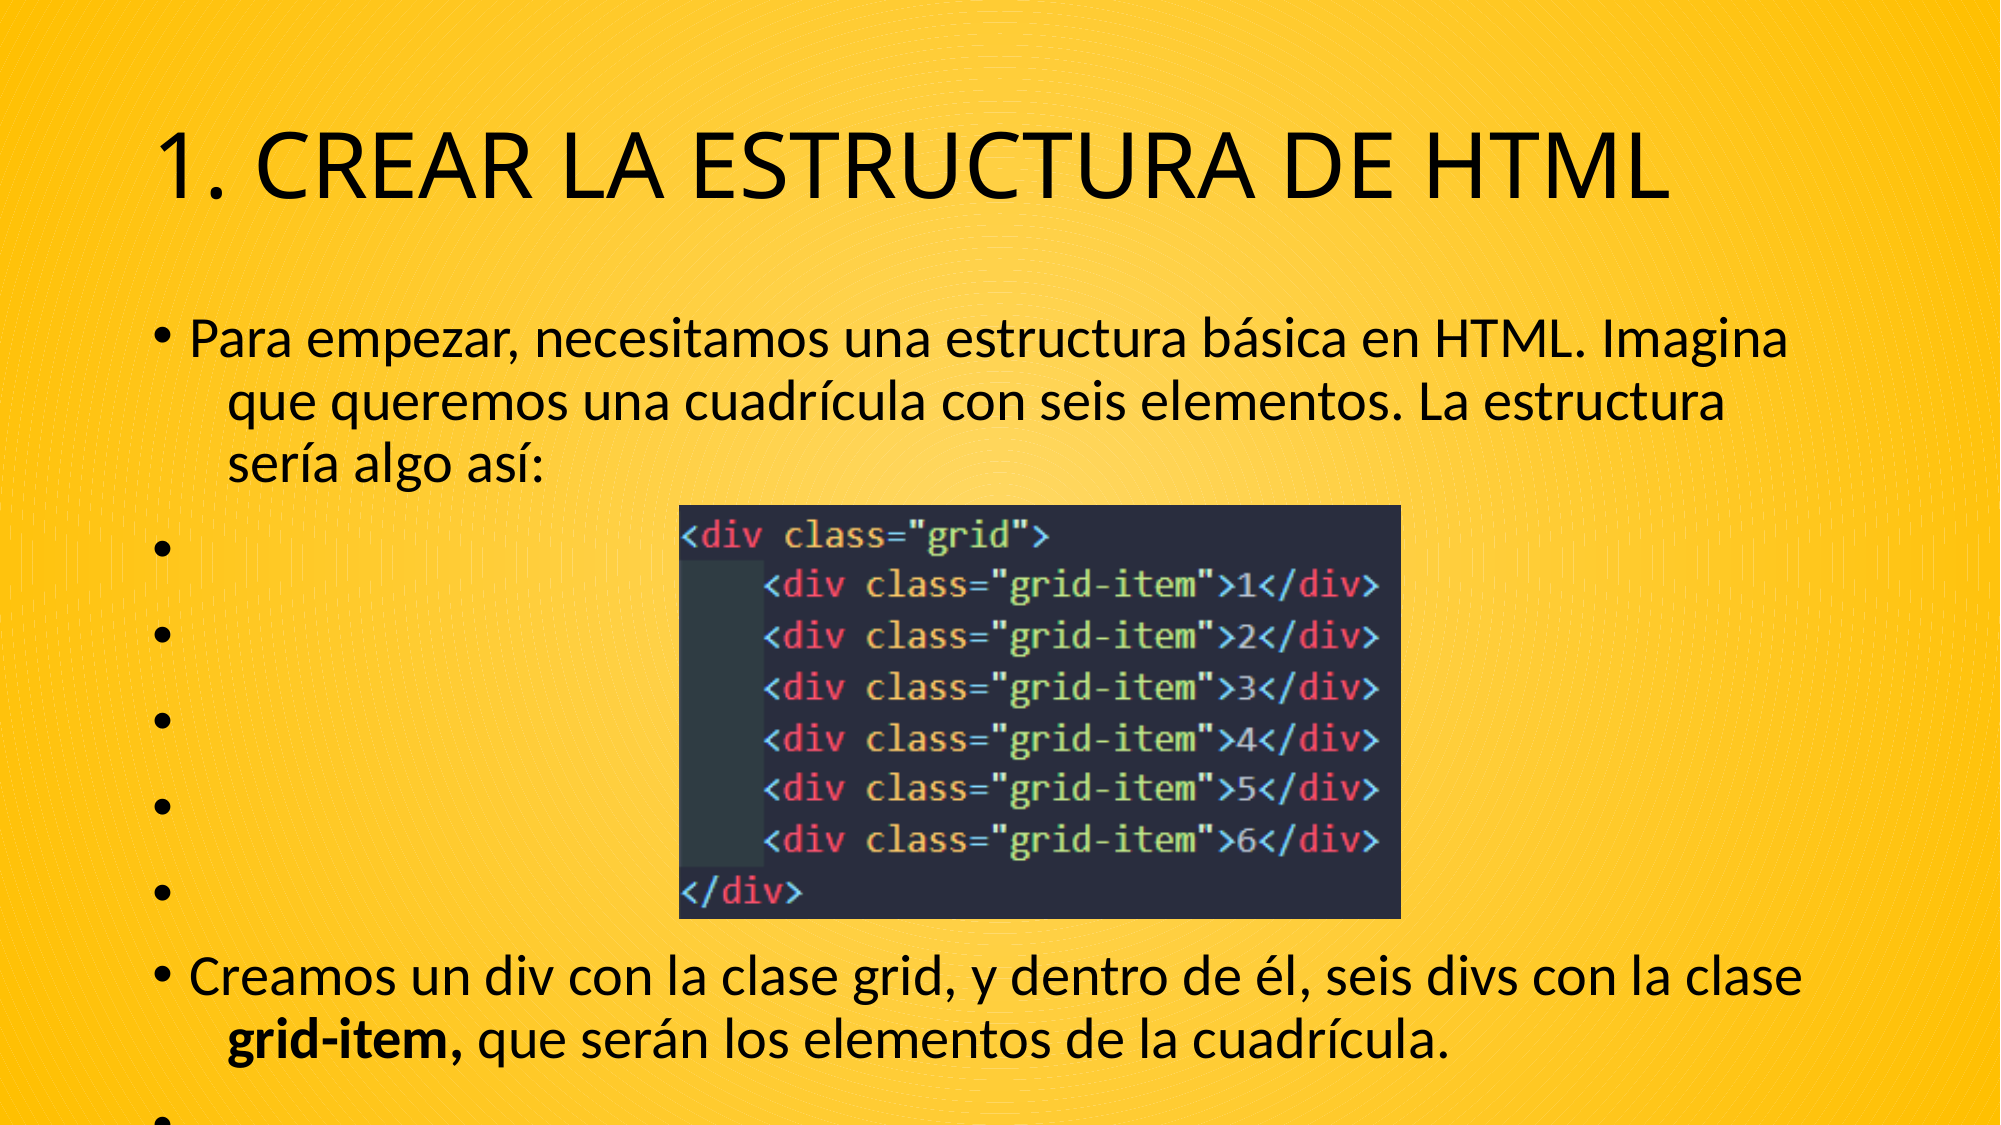

# 1. CREAR LA ESTRUCTURA DE HTML
Para empezar, necesitamos una estructura básica en HTML. Imagina que queremos una cuadrícula con seis elementos. La estructura sería algo así:
Creamos un div con la clase grid, y dentro de él, seis divs con la clase grid-item, que serán los elementos de la cuadrícula.